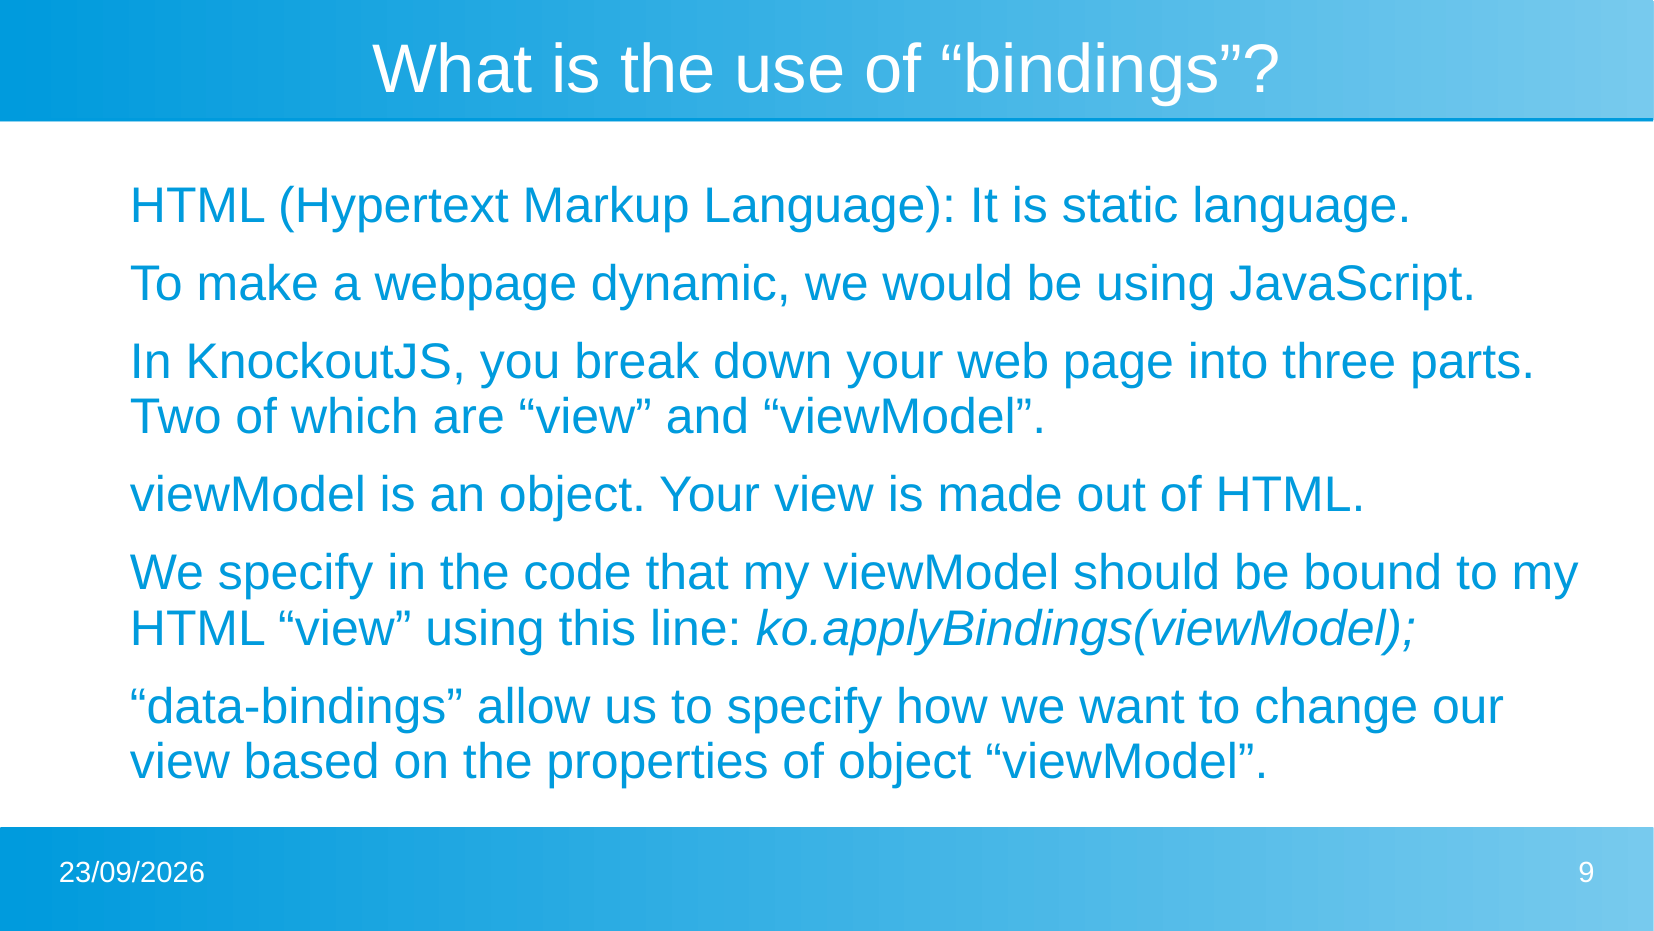

# What is the use of “bindings”?
HTML (Hypertext Markup Language): It is static language.
To make a webpage dynamic, we would be using JavaScript.
In KnockoutJS, you break down your web page into three parts. Two of which are “view” and “viewModel”.
viewModel is an object. Your view is made out of HTML.
We specify in the code that my viewModel should be bound to my HTML “view” using this line: ko.applyBindings(viewModel);
“data-bindings” allow us to specify how we want to change our view based on the properties of object “viewModel”.
9